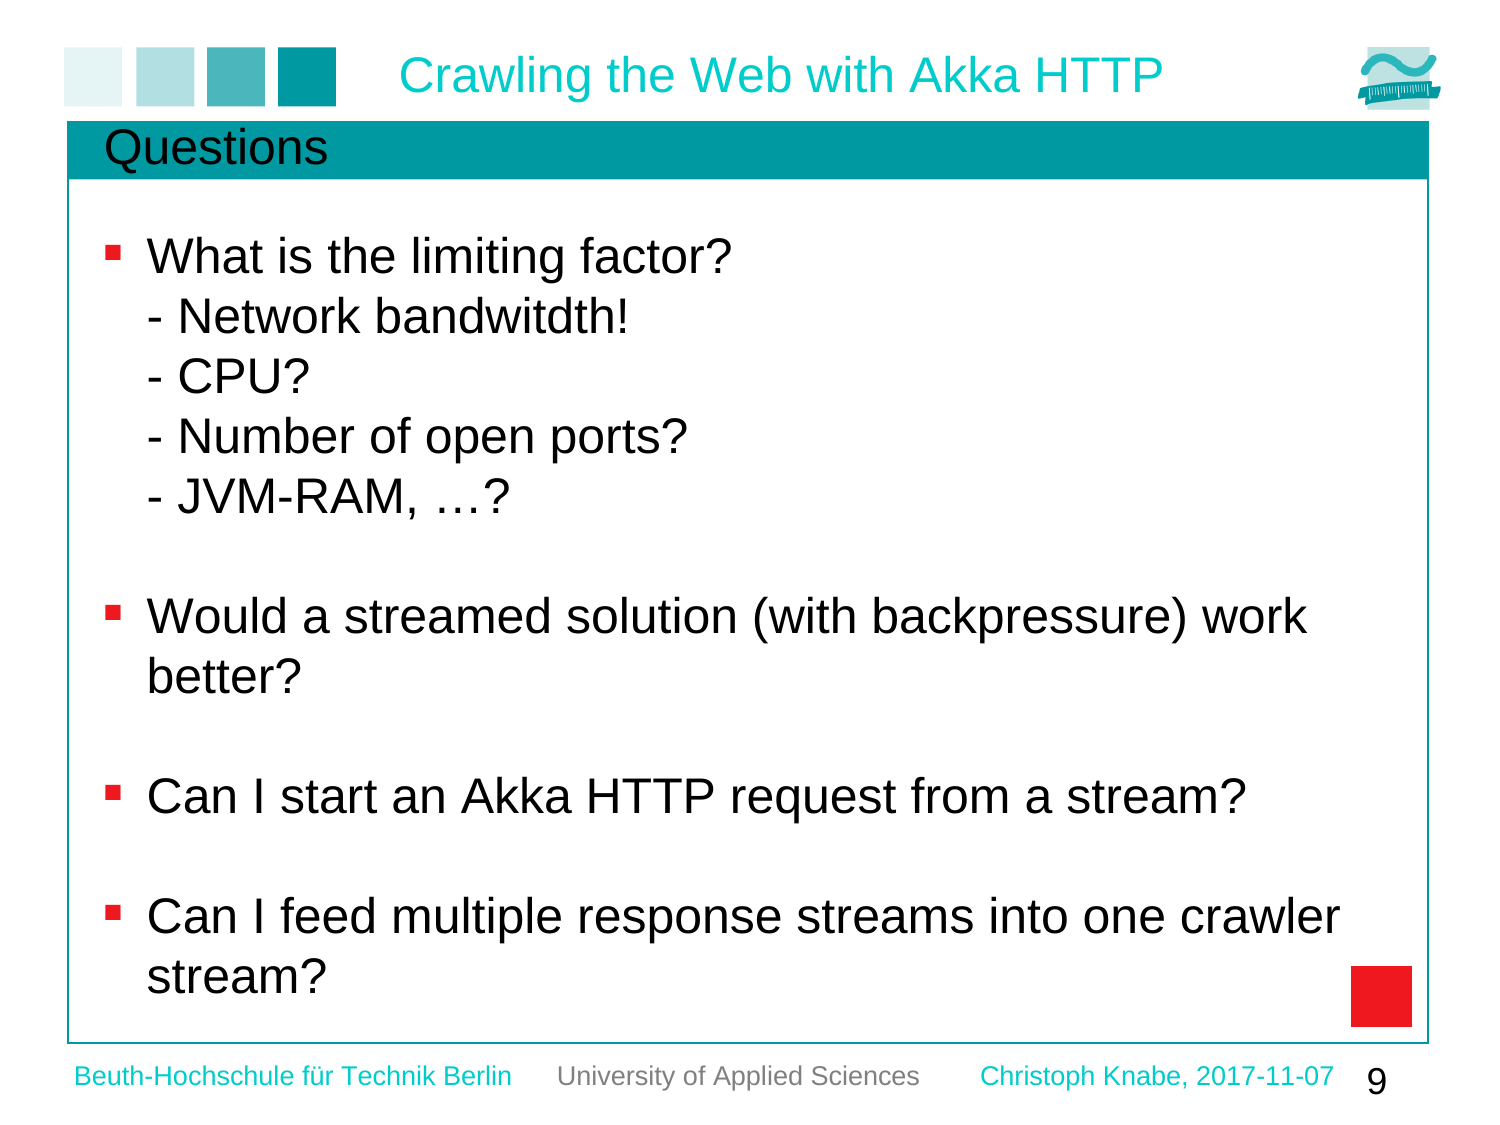

Questions
What is the limiting factor?
- Network bandwitdth!
- CPU?
- Number of open ports?
- JVM-RAM, …?
Would a streamed solution (with backpressure) work better?
Can I start an Akka HTTP request from a stream?
Can I feed multiple response streams into one crawler stream?
9